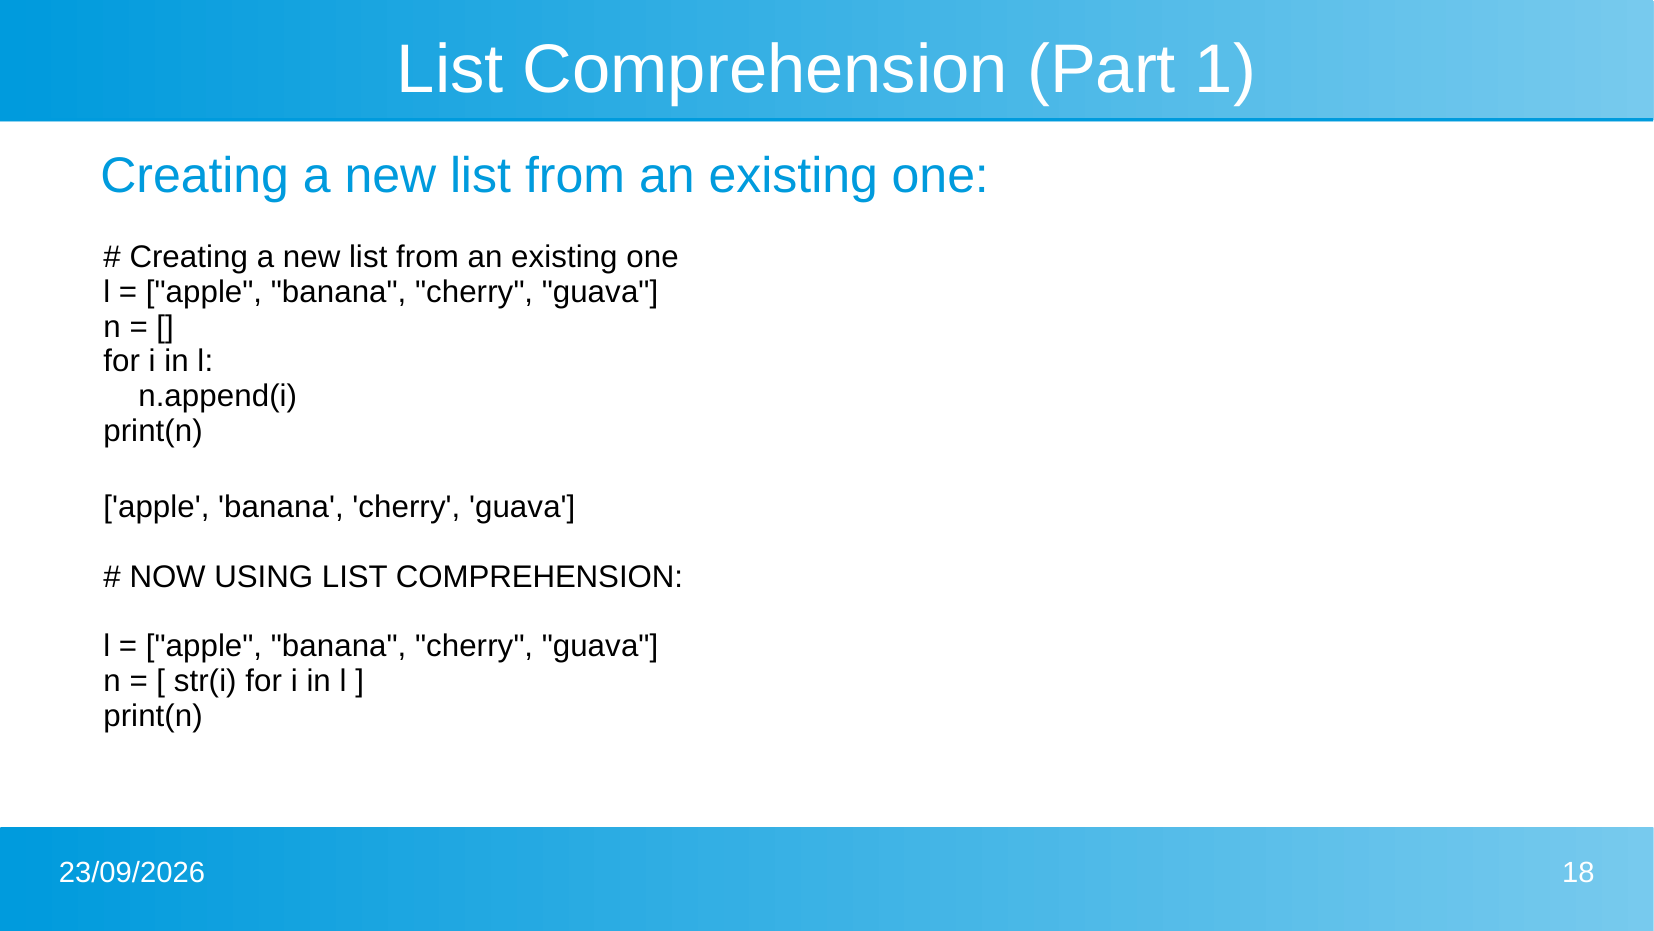

# List Comprehension (Part 1)
Creating a new list from an existing one:
# Creating a new list from an existing one
l = ["apple", "banana", "cherry", "guava"]
n = []
for i in l:
 n.append(i)
print(n)
['apple', 'banana', 'cherry', 'guava']
# NOW USING LIST COMPREHENSION:
l = ["apple", "banana", "cherry", "guava"]
n = [ str(i) for i in l ]
print(n)
18